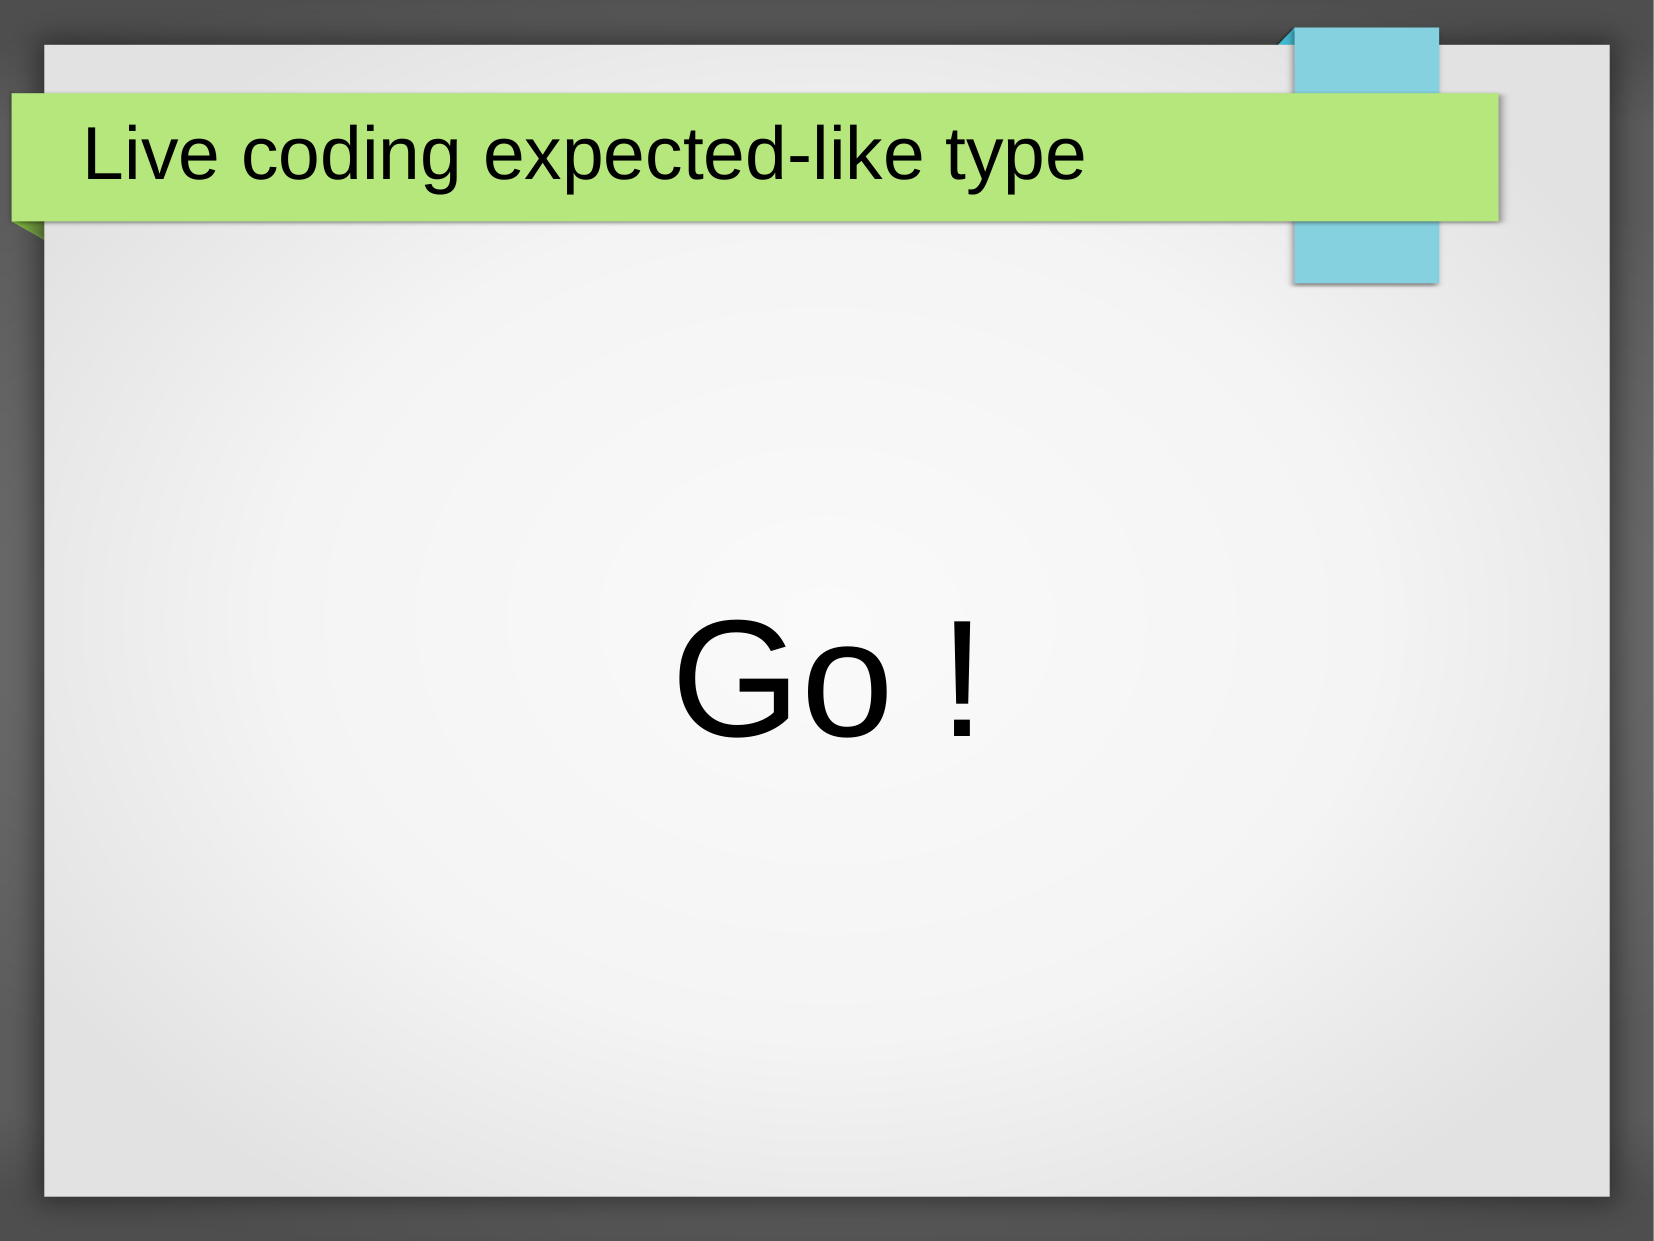

# Live coding expected-like type
Go !